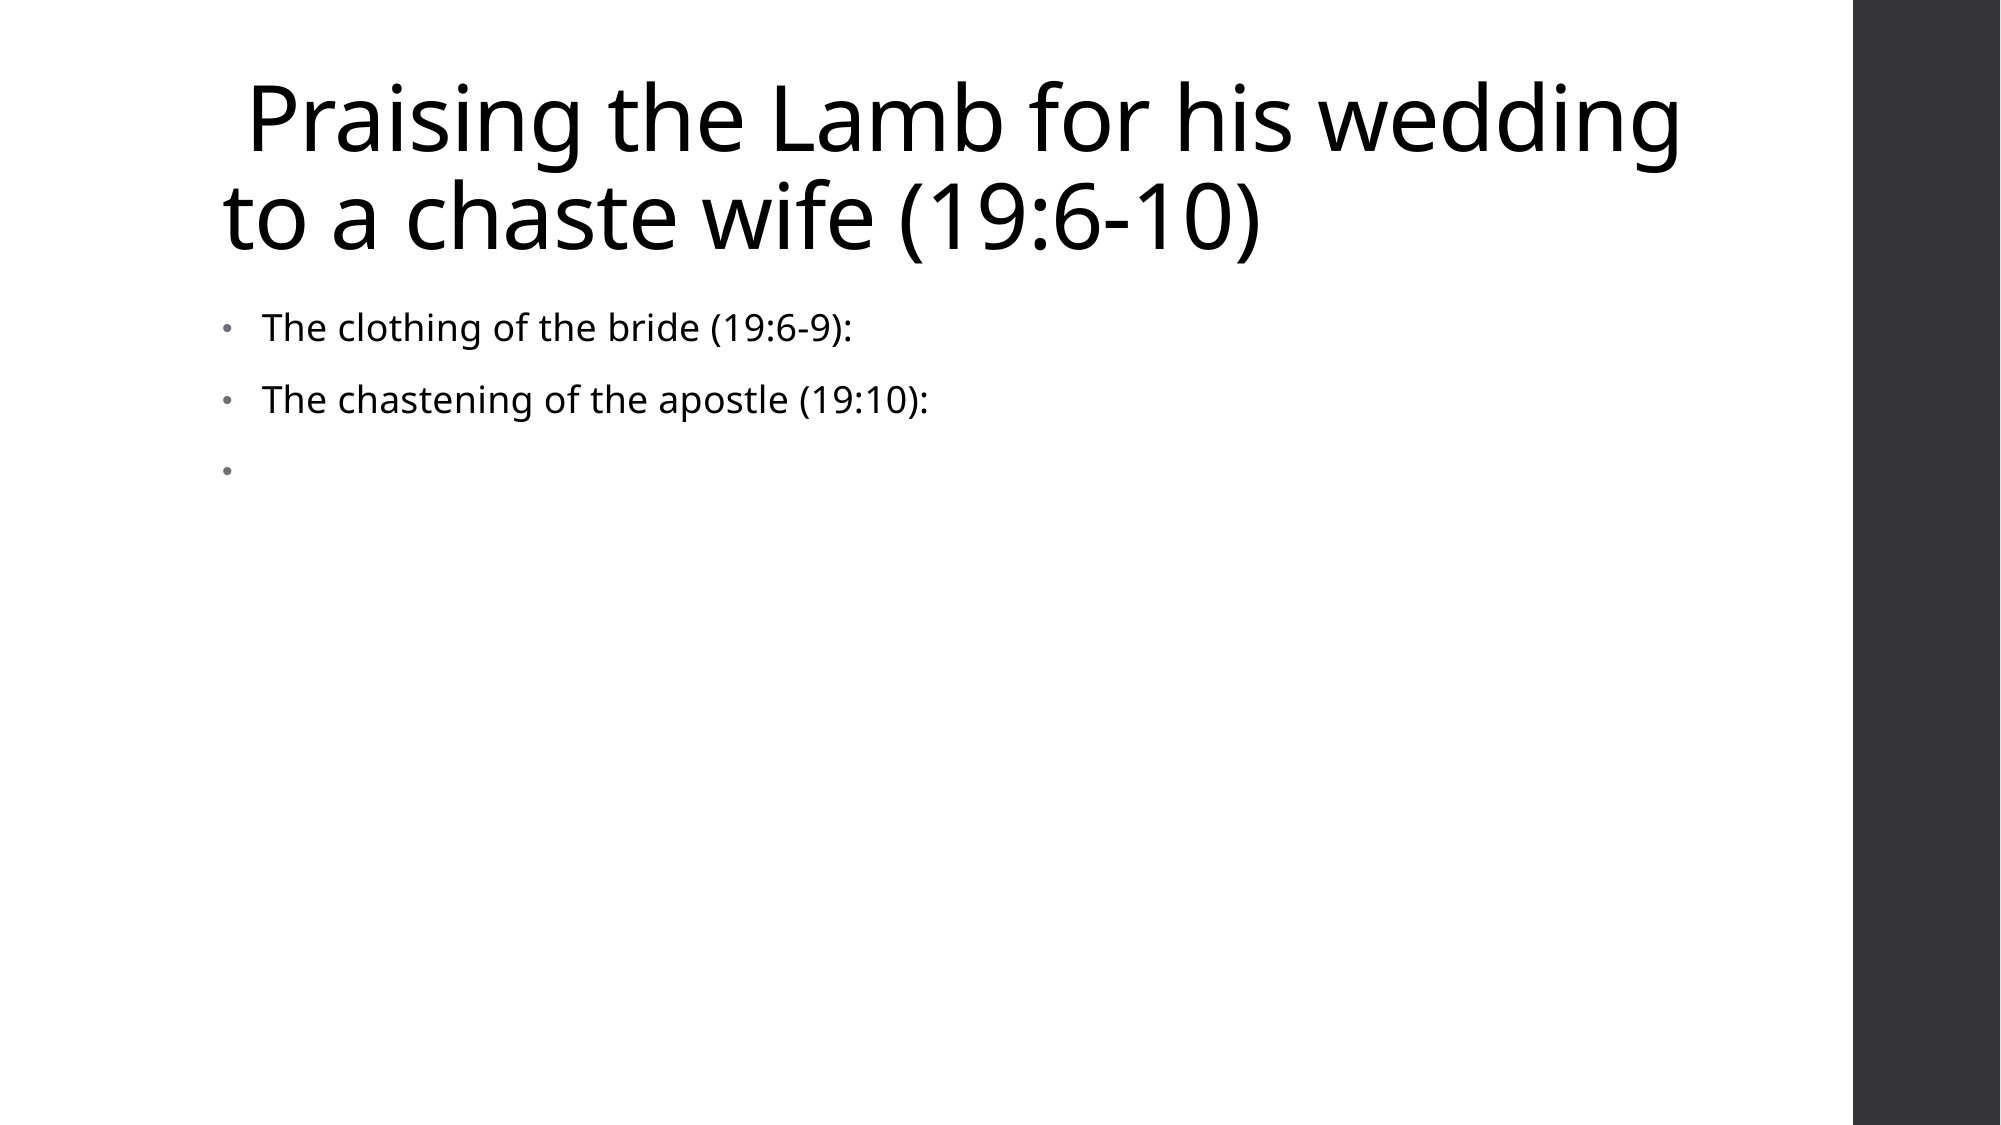

# Praising the Lamb for his wedding to a chaste wife (19:6-10)
 The clothing of the bride (19:6-9):
 The chastening of the apostle (19:10):